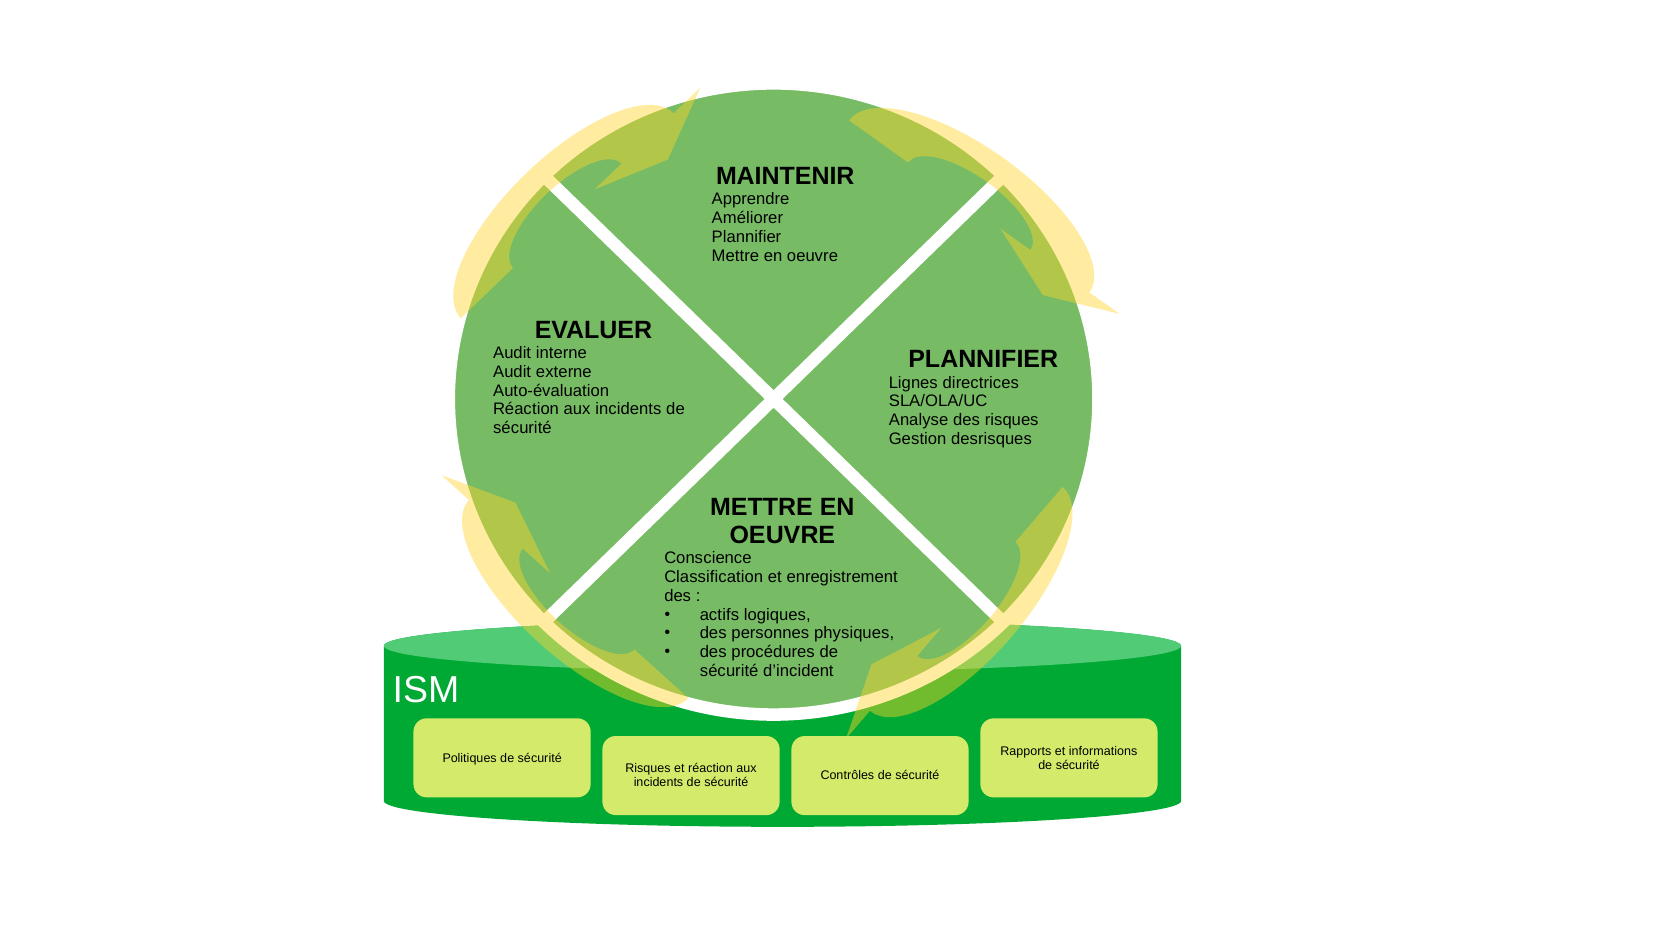

MAINTENIR
Apprendre
Améliorer
Plannifier
Mettre en oeuvre
EVALUER
Audit interne
Audit externe
Auto-évaluation
Réaction aux incidents de sécurité
PLANNIFIER
Lignes directrices
SLA/OLA/UC
Analyse des risques
Gestion desrisques
METTRE EN OEUVRE
Conscience
Classification et enregistrement des :
actifs logiques,
des personnes physiques,
des procédures de sécurité d’incident
ISM
Politiques de sécurité
Rapports et informations de sécurité
Risques et réaction aux incidents de sécurité
Contrôles de sécurité